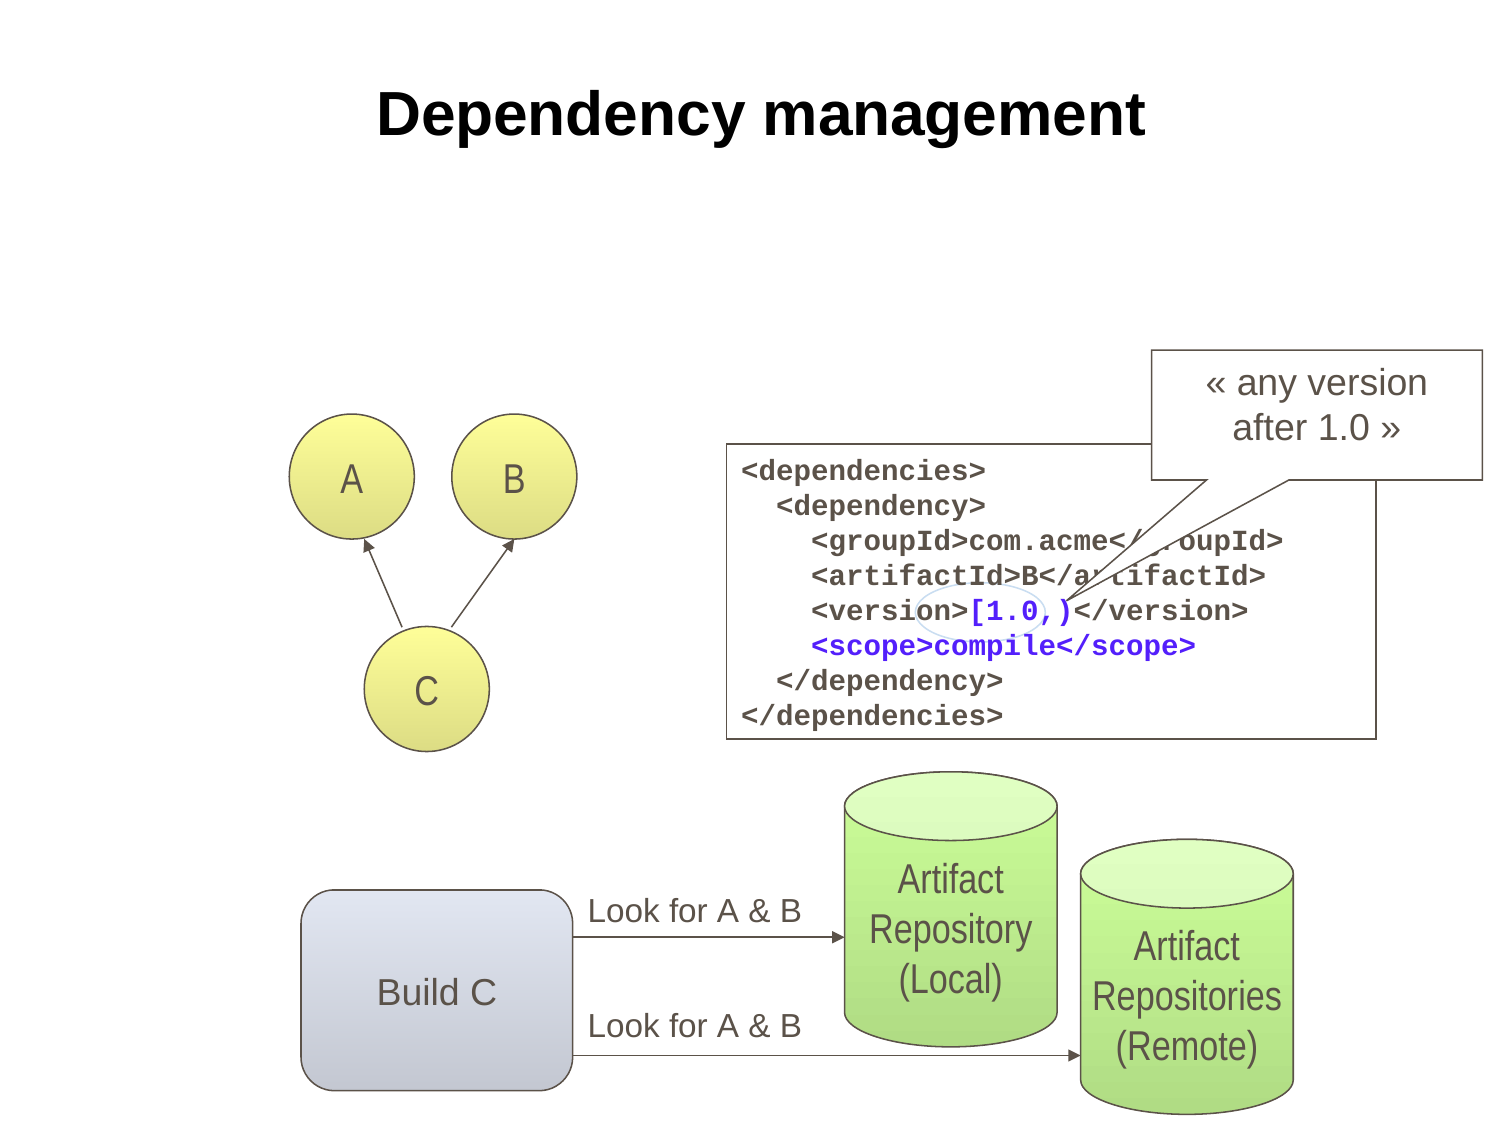

# Dependency management
« any version after 1.0 »
<dependencies>
 <dependency>
 <groupId>com.acme</groupId>
 <artifactId>B</artifactId>
 <version>[1.0,)</version>
 <scope>compile</scope>
 </dependency>
</dependencies>
A
B
C
Artifact
Repository
(Local)
Artifact
Repositories
(Remote)
Look for A & B
Build C
Look for A & B